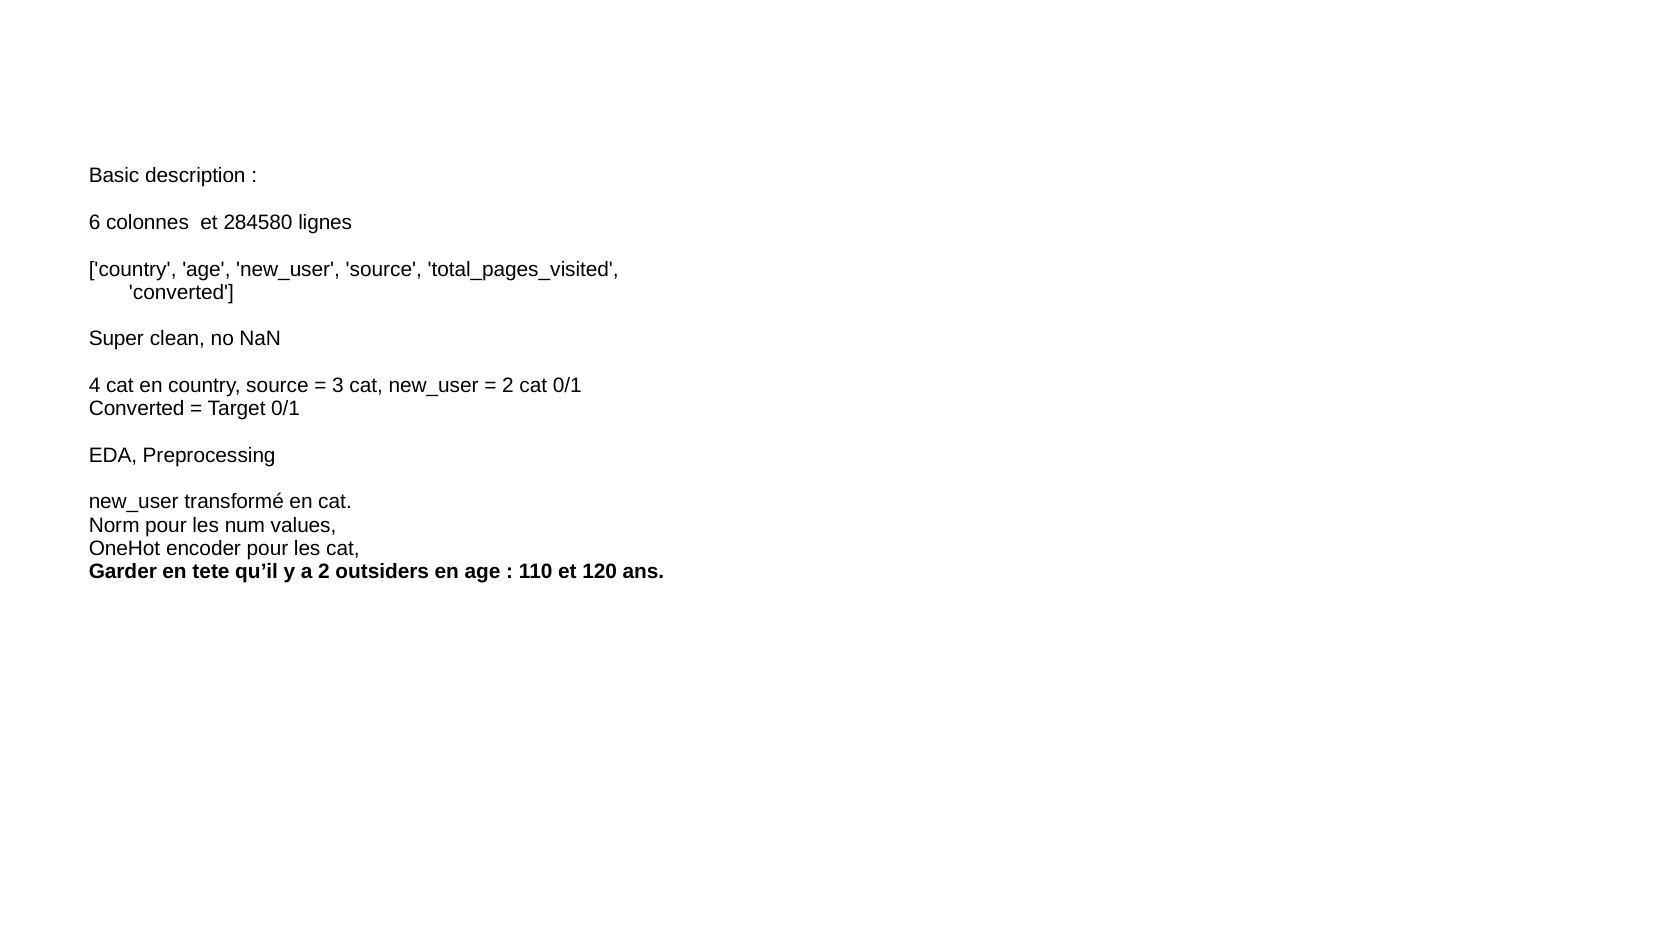

Basic description :
6 colonnes  et 284580 lignes
['country', 'age', 'new_user', 'source', 'total_pages_visited',
 'converted']
Super clean, no NaN
4 cat en country, source = 3 cat, new_user = 2 cat 0/1
Converted = Target 0/1
EDA, Preprocessing
new_user transformé en cat.
Norm pour les num values,
OneHot encoder pour les cat,
Garder en tete qu’il y a 2 outsiders en age : 110 et 120 ans.